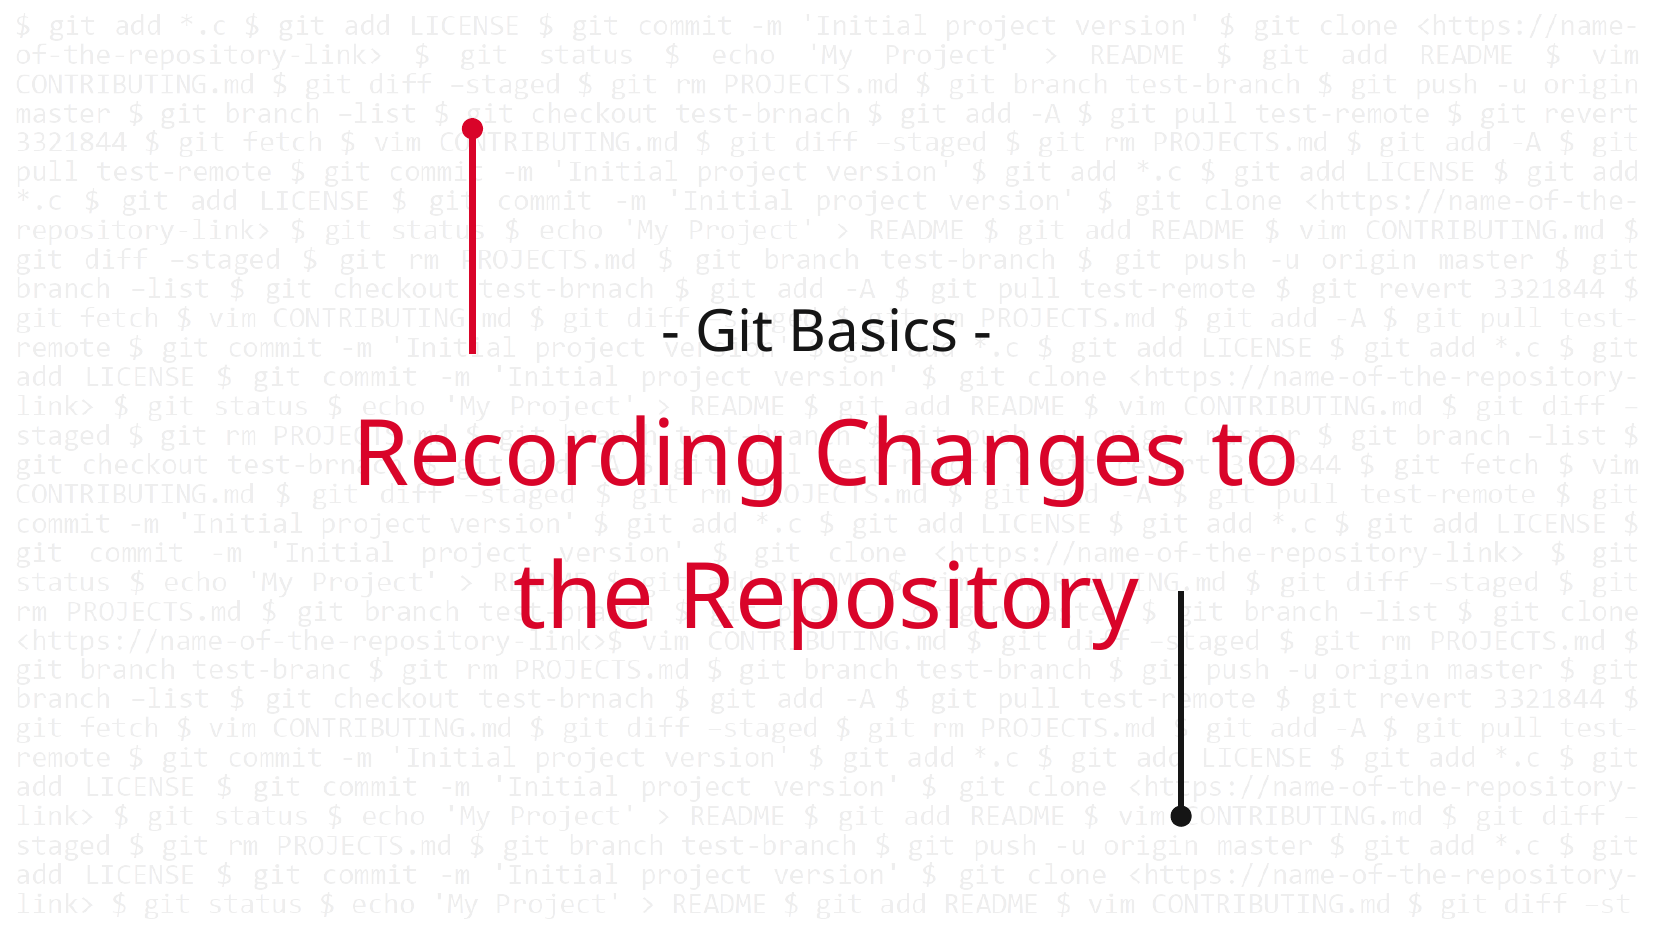

- Git Basics -
Recording Changes to
the Repository